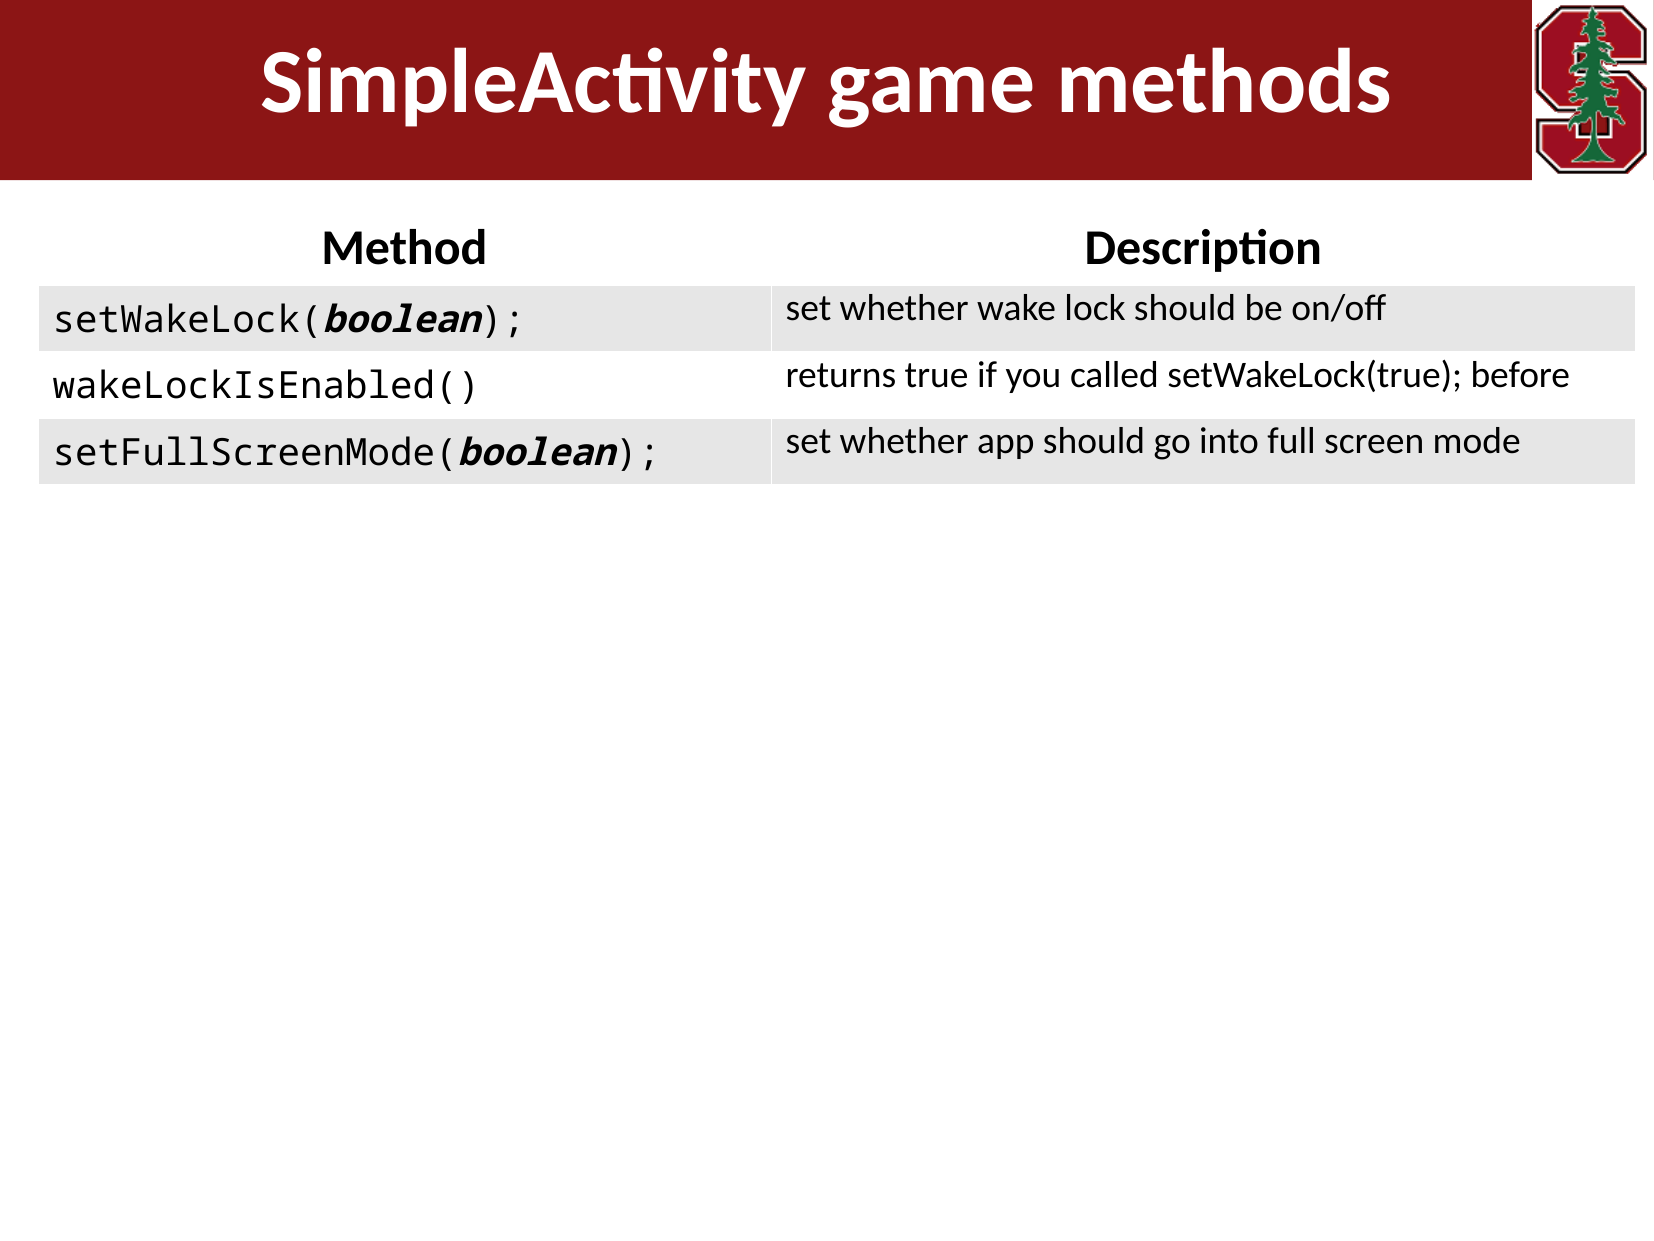

# SimpleActivity game methods
| Method | Description |
| --- | --- |
| setWakeLock(boolean); | set whether wake lock should be on/off |
| wakeLockIsEnabled() | returns true if you called setWakeLock(true); before |
| setFullScreenMode(boolean); | set whether app should go into full screen mode |